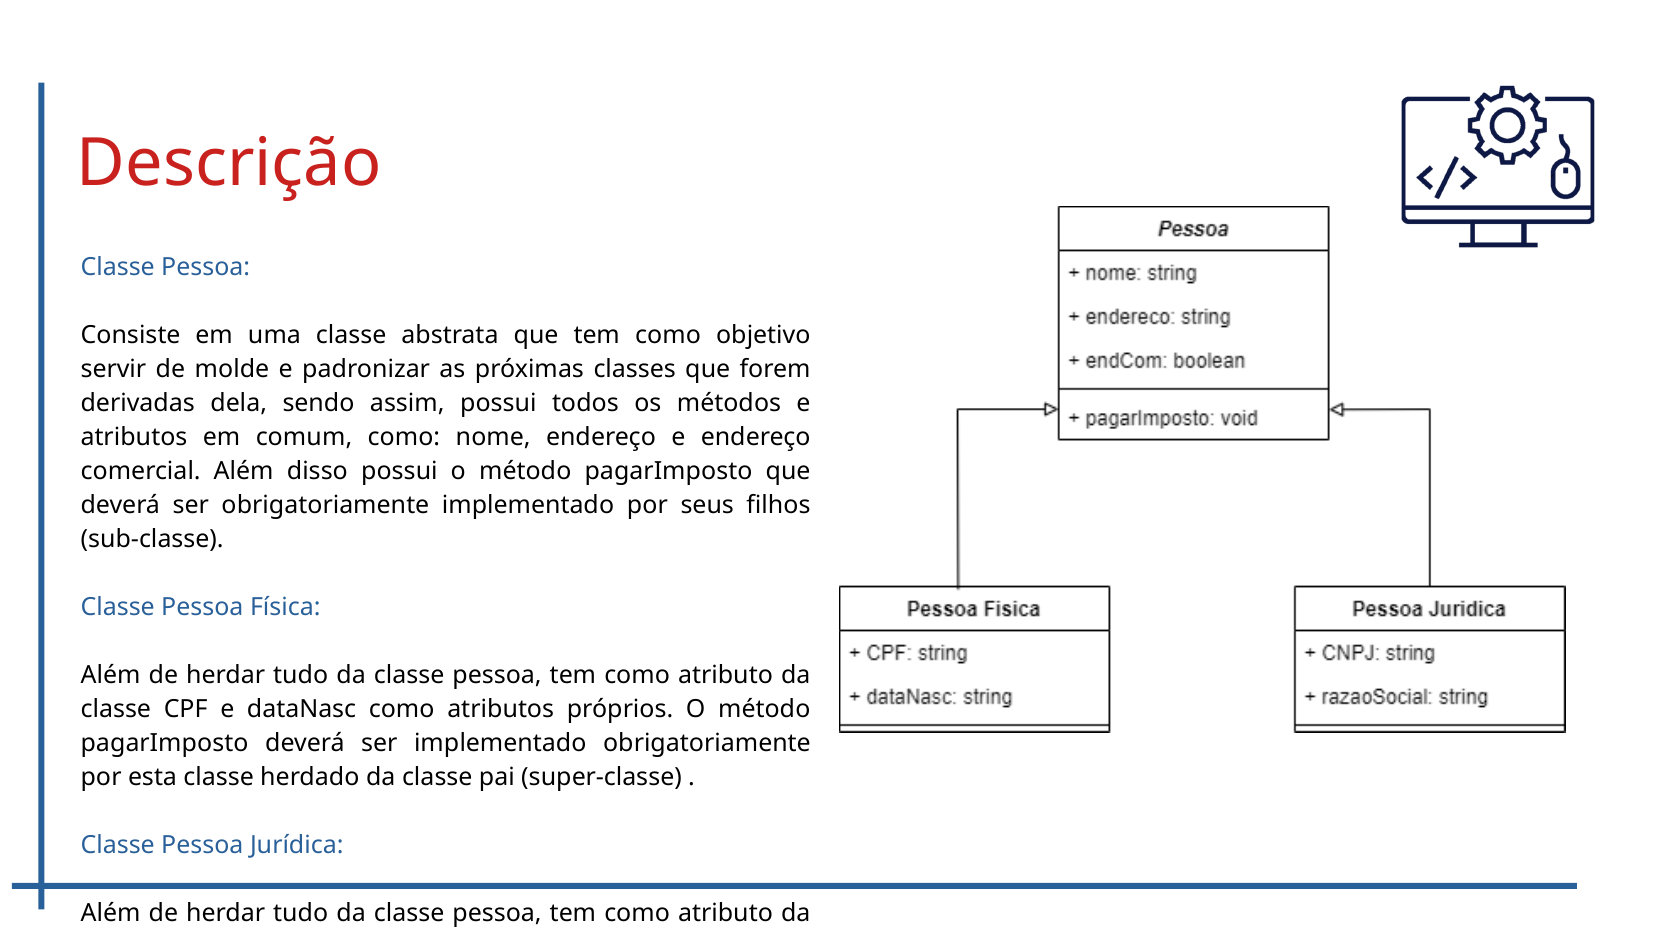

# Descrição
Classe Pessoa:
Consiste em uma classe abstrata que tem como objetivo servir de molde e padronizar as próximas classes que forem derivadas dela, sendo assim, possui todos os métodos e atributos em comum, como: nome, endereço e endereço comercial. Além disso possui o método pagarImposto que deverá ser obrigatoriamente implementado por seus filhos (sub-classe).
Classe Pessoa Física:
Além de herdar tudo da classe pessoa, tem como atributo da classe CPF e dataNasc como atributos próprios. O método pagarImposto deverá ser implementado obrigatoriamente por esta classe herdado da classe pai (super-classe) .
Classe Pessoa Jurídica:
Além de herdar tudo da classe pessoa, tem como atributo da classe CNPJ e razaoSocial como atributos próprios. O método pagarImposto deverá ser implementado obrigatoriamente por esta classe herdado da classe pai (super-classe).